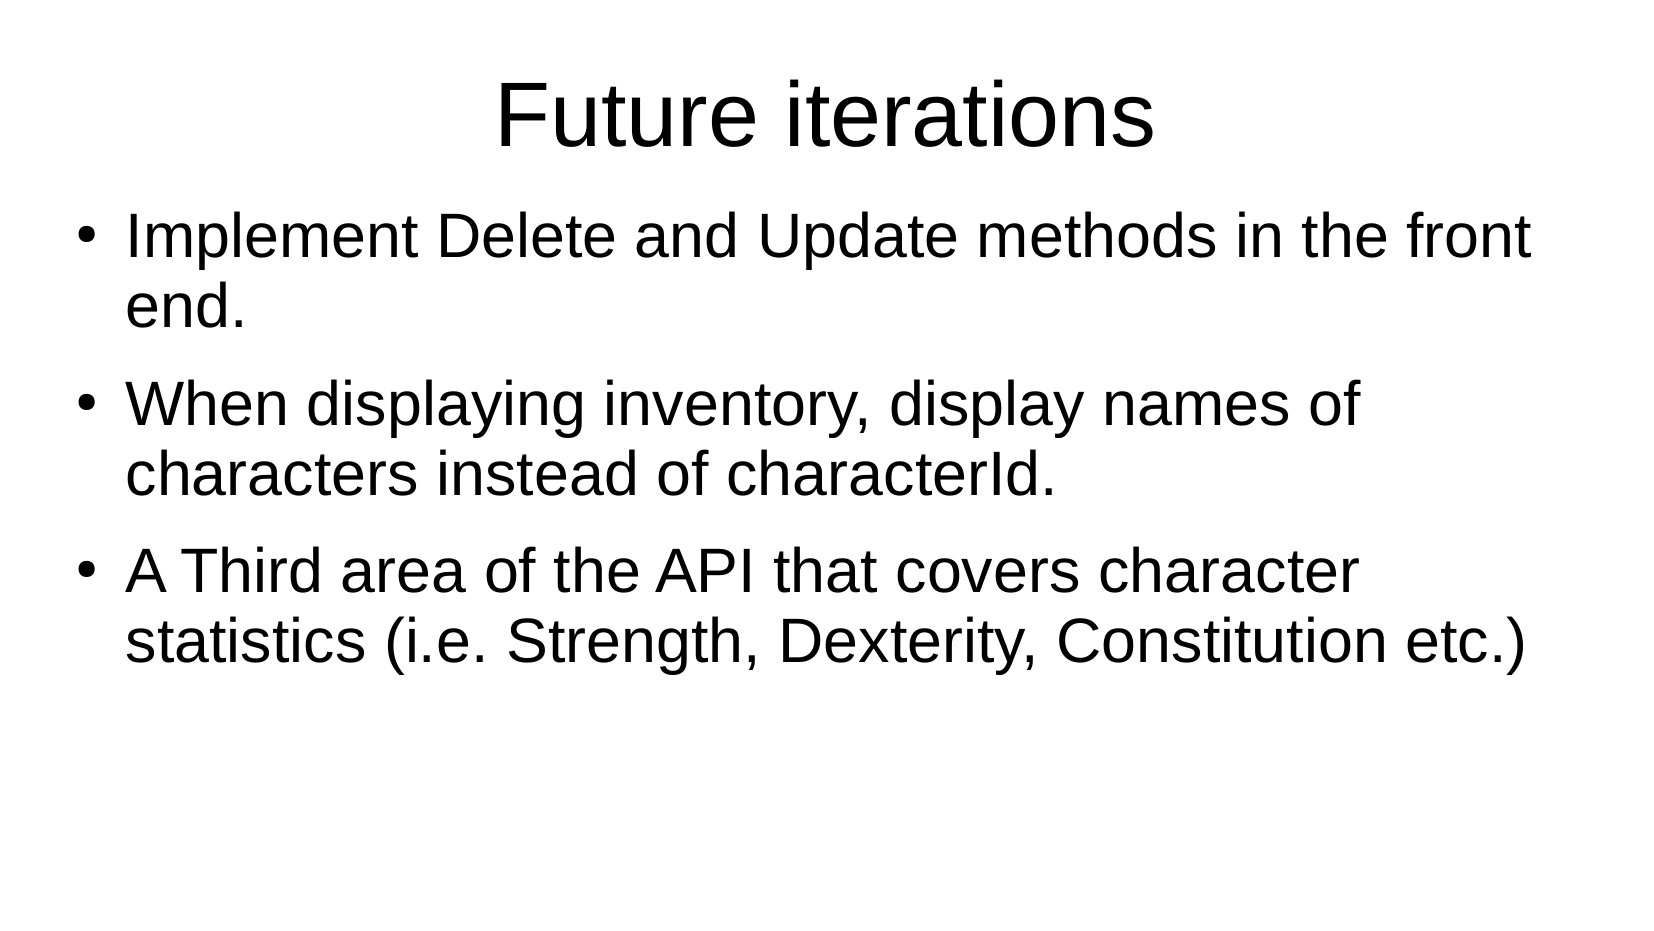

# Future iterations
Implement Delete and Update methods in the front end.
When displaying inventory, display names of characters instead of characterId.
A Third area of the API that covers character statistics (i.e. Strength, Dexterity, Constitution etc.)